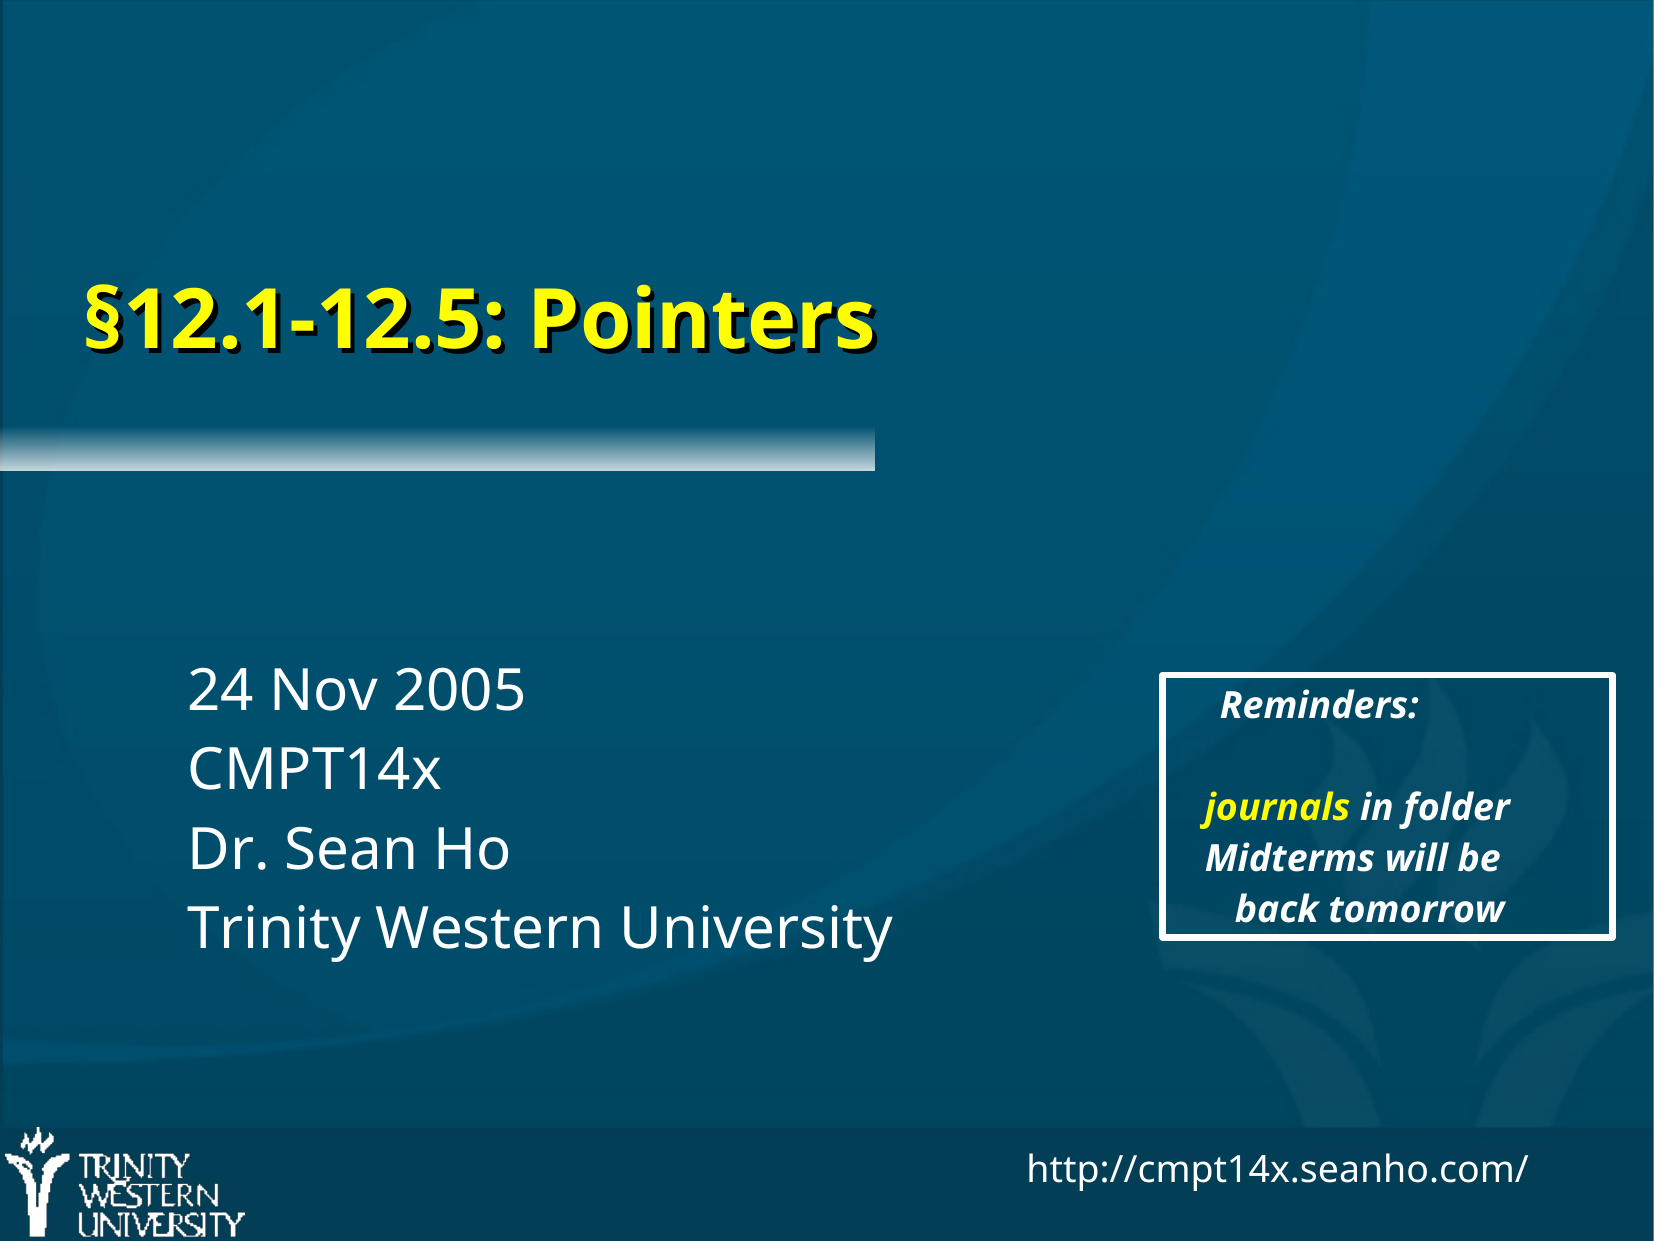

# §12.1-12.5: Pointers
24 Nov 2005
CMPT14x
Dr. Sean Ho
Trinity Western University
Reminders:
journals in folder
Midterms will be
back tomorrow
http://cmpt14x.seanho.com/